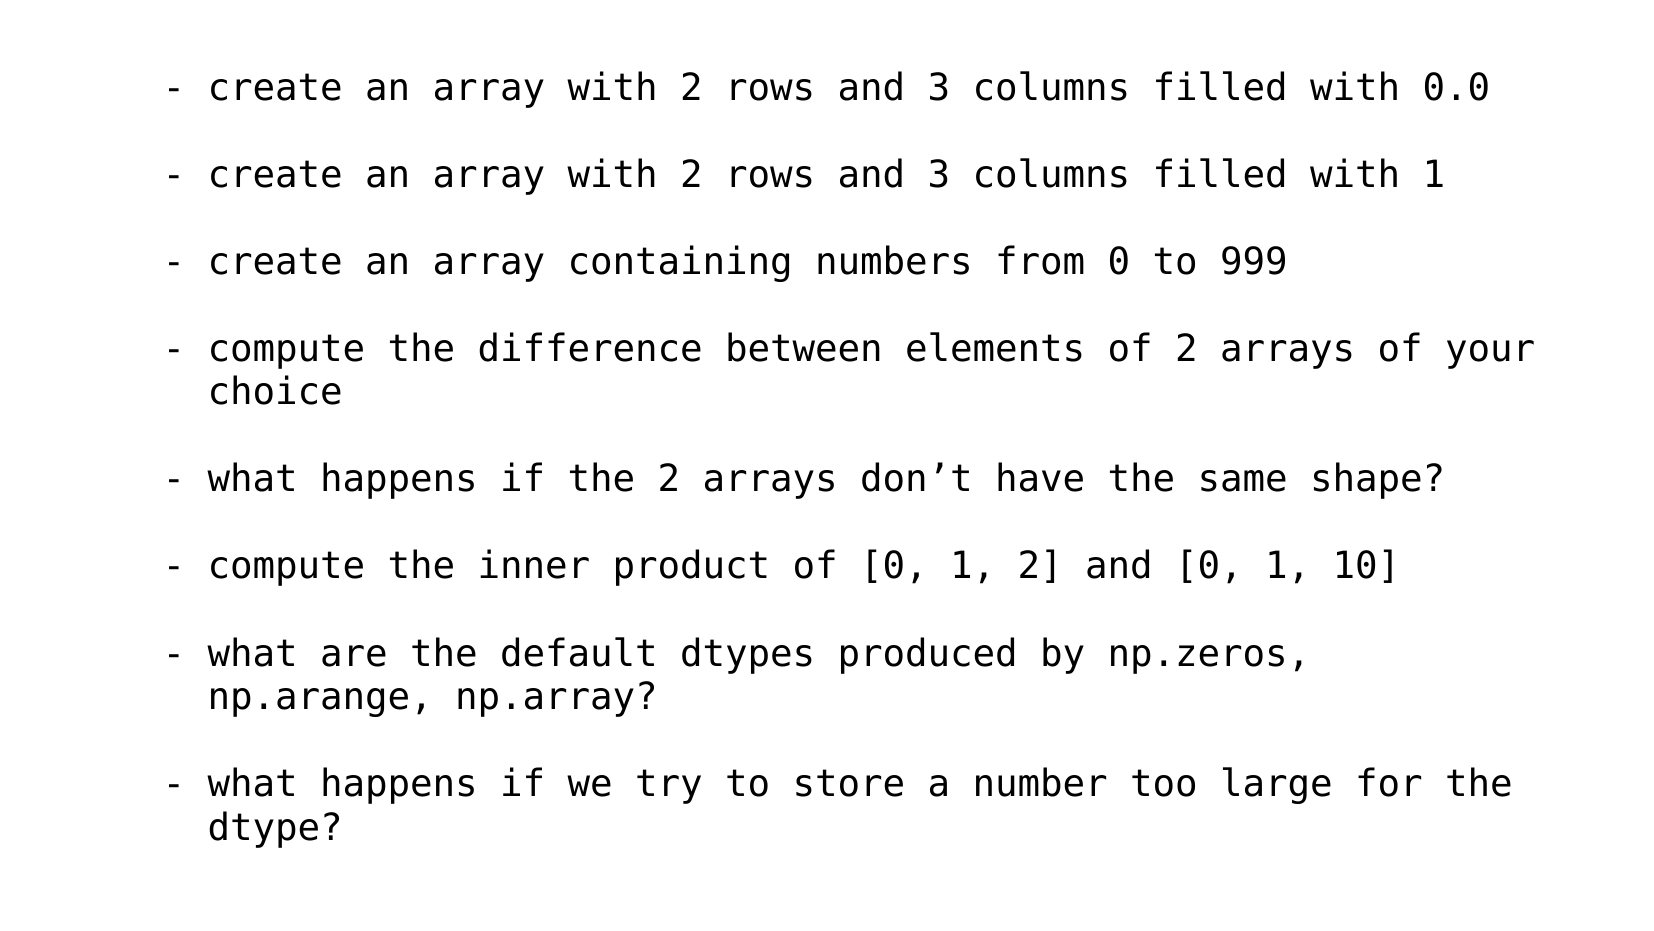

- create an array with 2 rows and 3 columns filled with 0.0
- create an array with 2 rows and 3 columns filled with 1
- create an array containing numbers from 0 to 999
- compute the difference between elements of 2 arrays of your
 choice
- what happens if the 2 arrays don’t have the same shape?
- compute the inner product of [0, 1, 2] and [0, 1, 10]
- what are the default dtypes produced by np.zeros,
 np.arange, np.array?
- what happens if we try to store a number too large for the
 dtype?